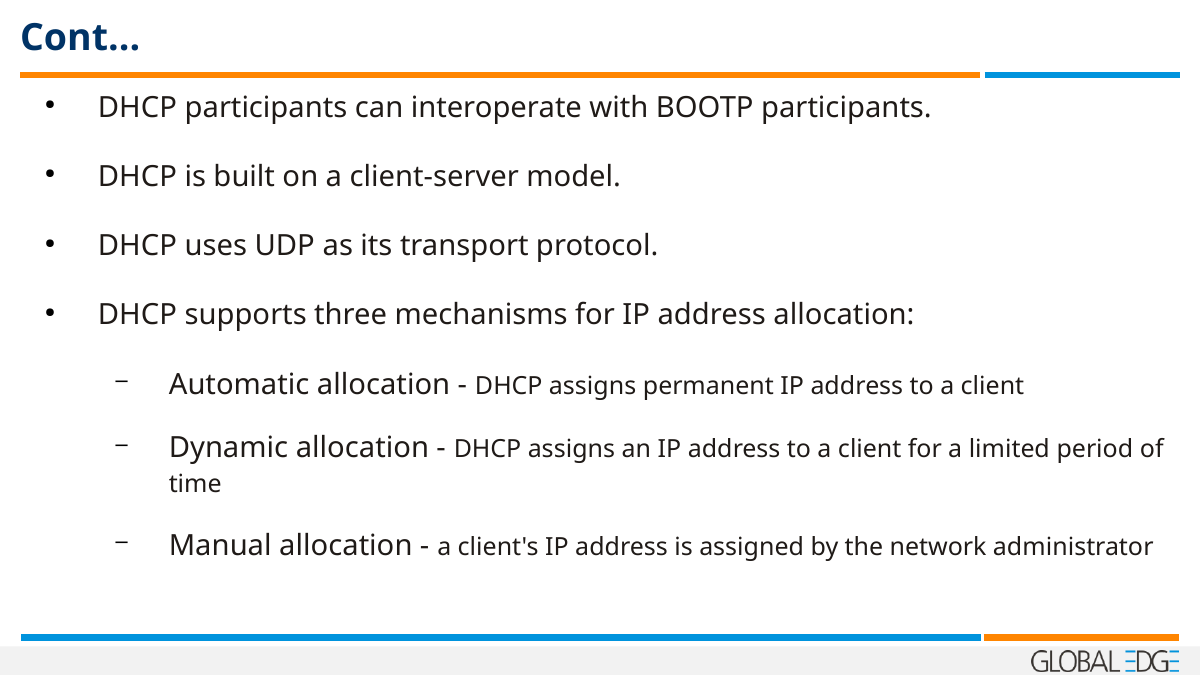

# Cont...
DHCP participants can interoperate with BOOTP participants.
DHCP is built on a client-server model.
DHCP uses UDP as its transport protocol.
DHCP supports three mechanisms for IP address allocation:
Automatic allocation - DHCP assigns permanent IP address to a client
Dynamic allocation - DHCP assigns an IP address to a client for a limited period of time
Manual allocation - a client's IP address is assigned by the network administrator